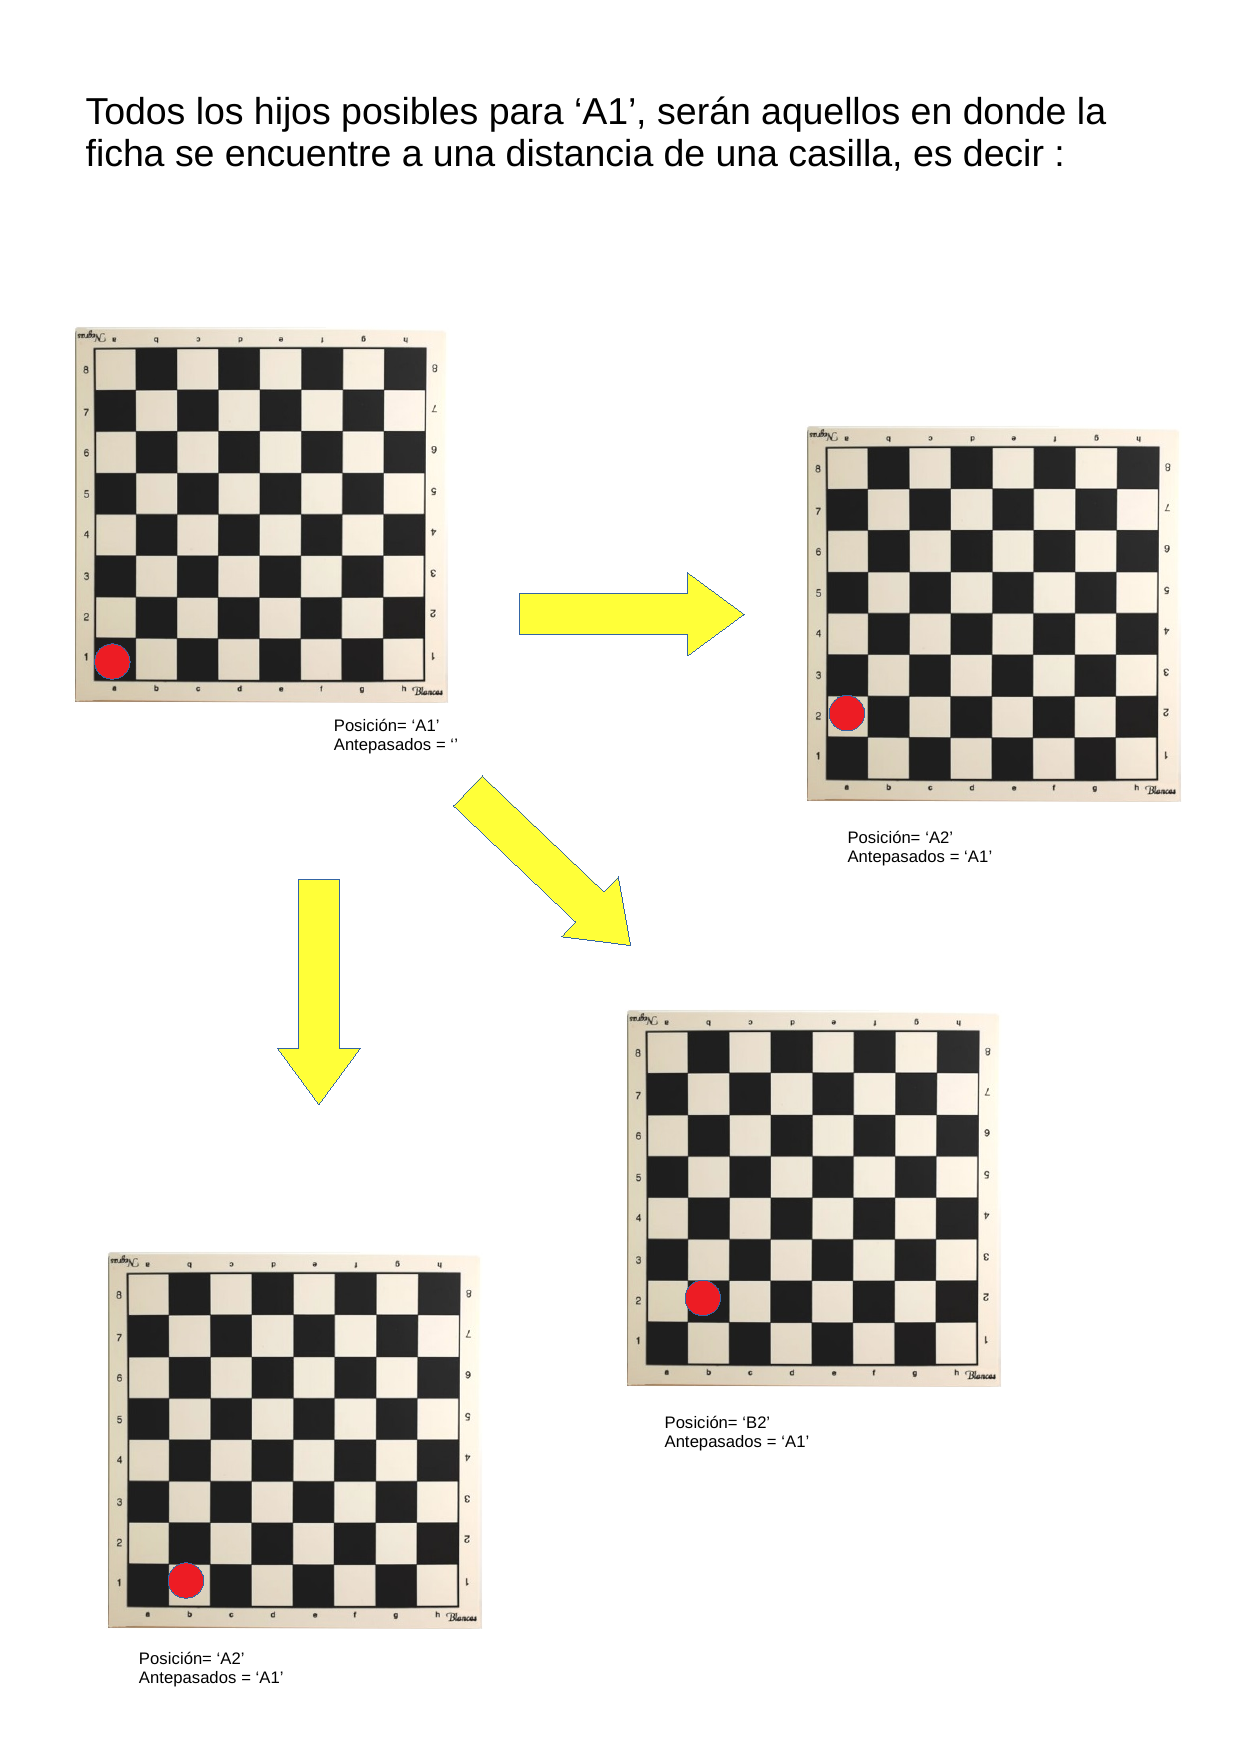

Todos los hijos posibles para ‘A1’, serán aquellos en donde la ficha se encuentre a una distancia de una casilla, es decir :
Posición= ‘A1’
Antepasados = ‘’
Posición= ‘A2’
Antepasados = ‘A1’
Posición= ‘B2’
Antepasados = ‘A1’
Posición= ‘A2’
Antepasados = ‘A1’